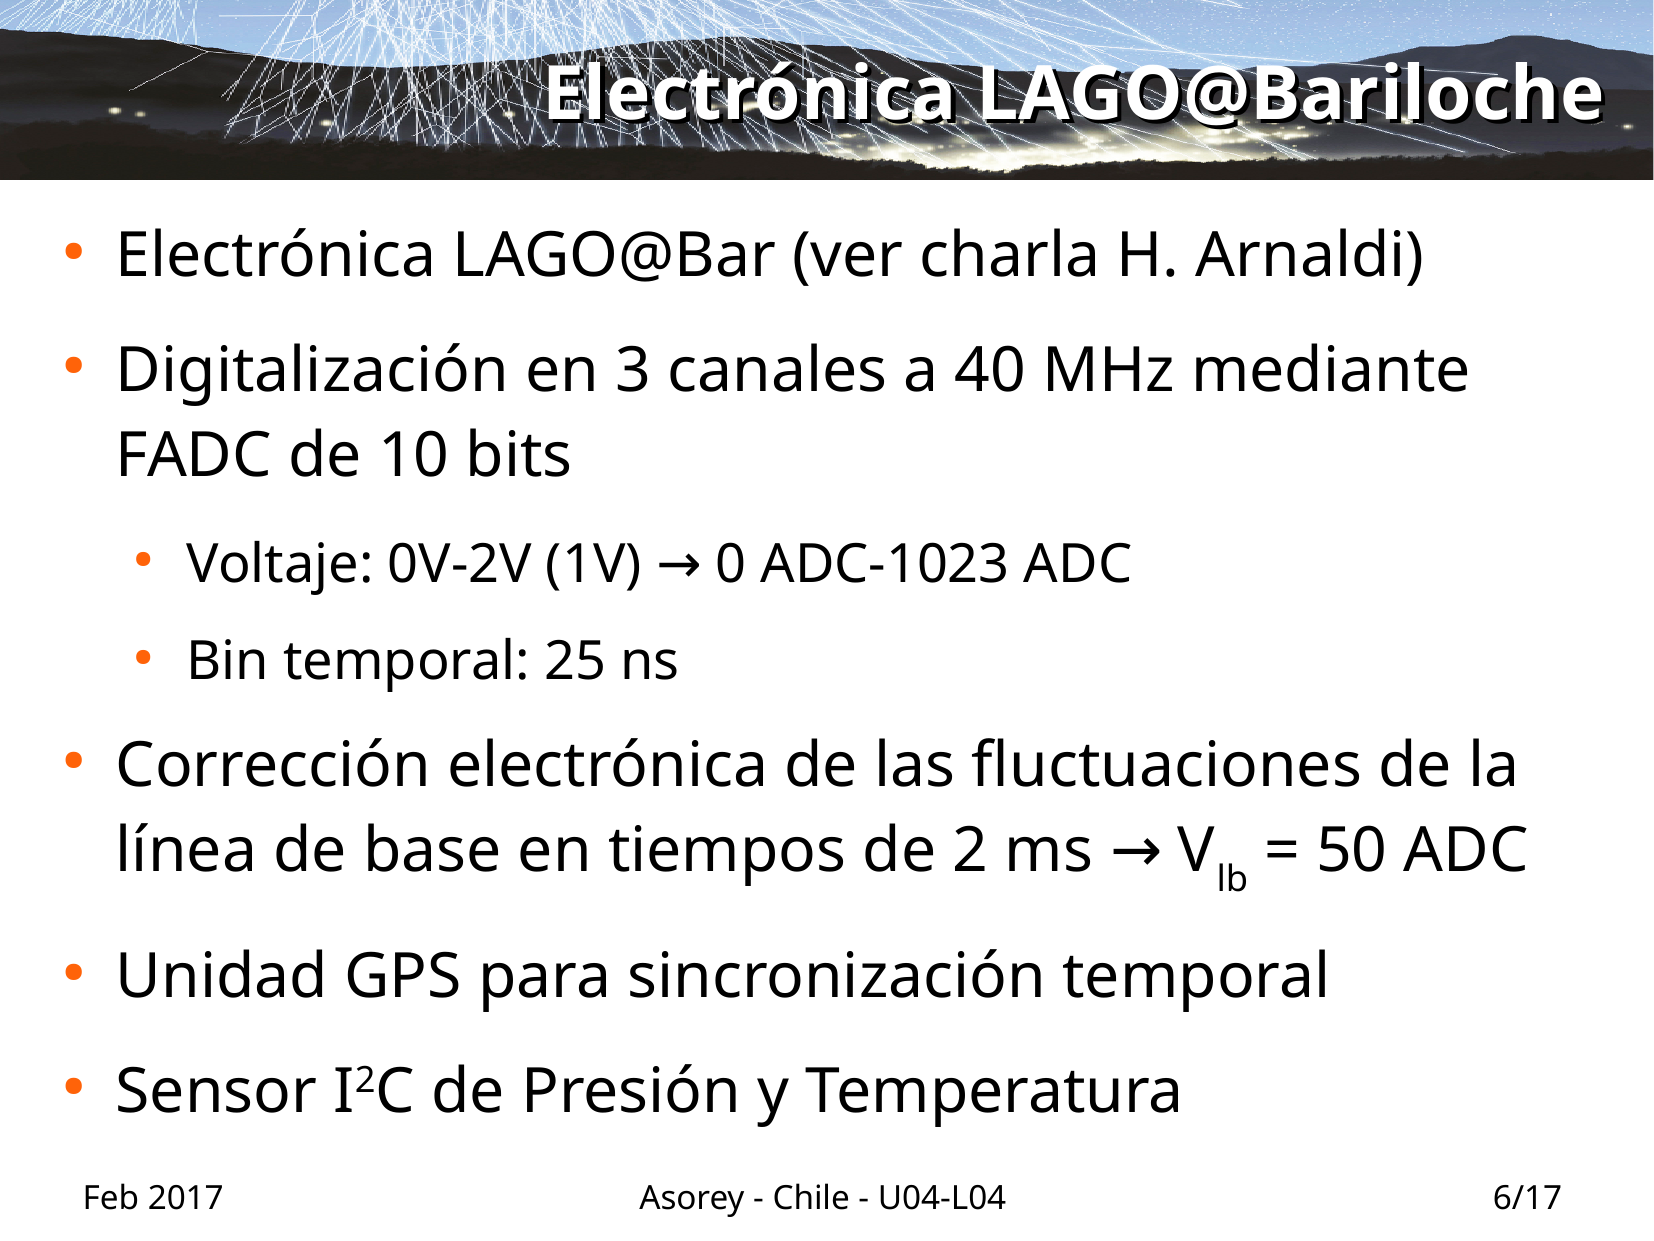

# Electrónica LAGO@Bariloche
Electrónica LAGO@Bar (ver charla H. Arnaldi)
Digitalización en 3 canales a 40 MHz mediante FADC de 10 bits
Voltaje: 0V-2V (1V) → 0 ADC-1023 ADC
Bin temporal: 25 ns
Corrección electrónica de las fluctuaciones de la línea de base en tiempos de 2 ms → Vlb = 50 ADC
Unidad GPS para sincronización temporal
Sensor I2C de Presión y Temperatura
Feb 2017
Asorey - Chile - U04-L04
6